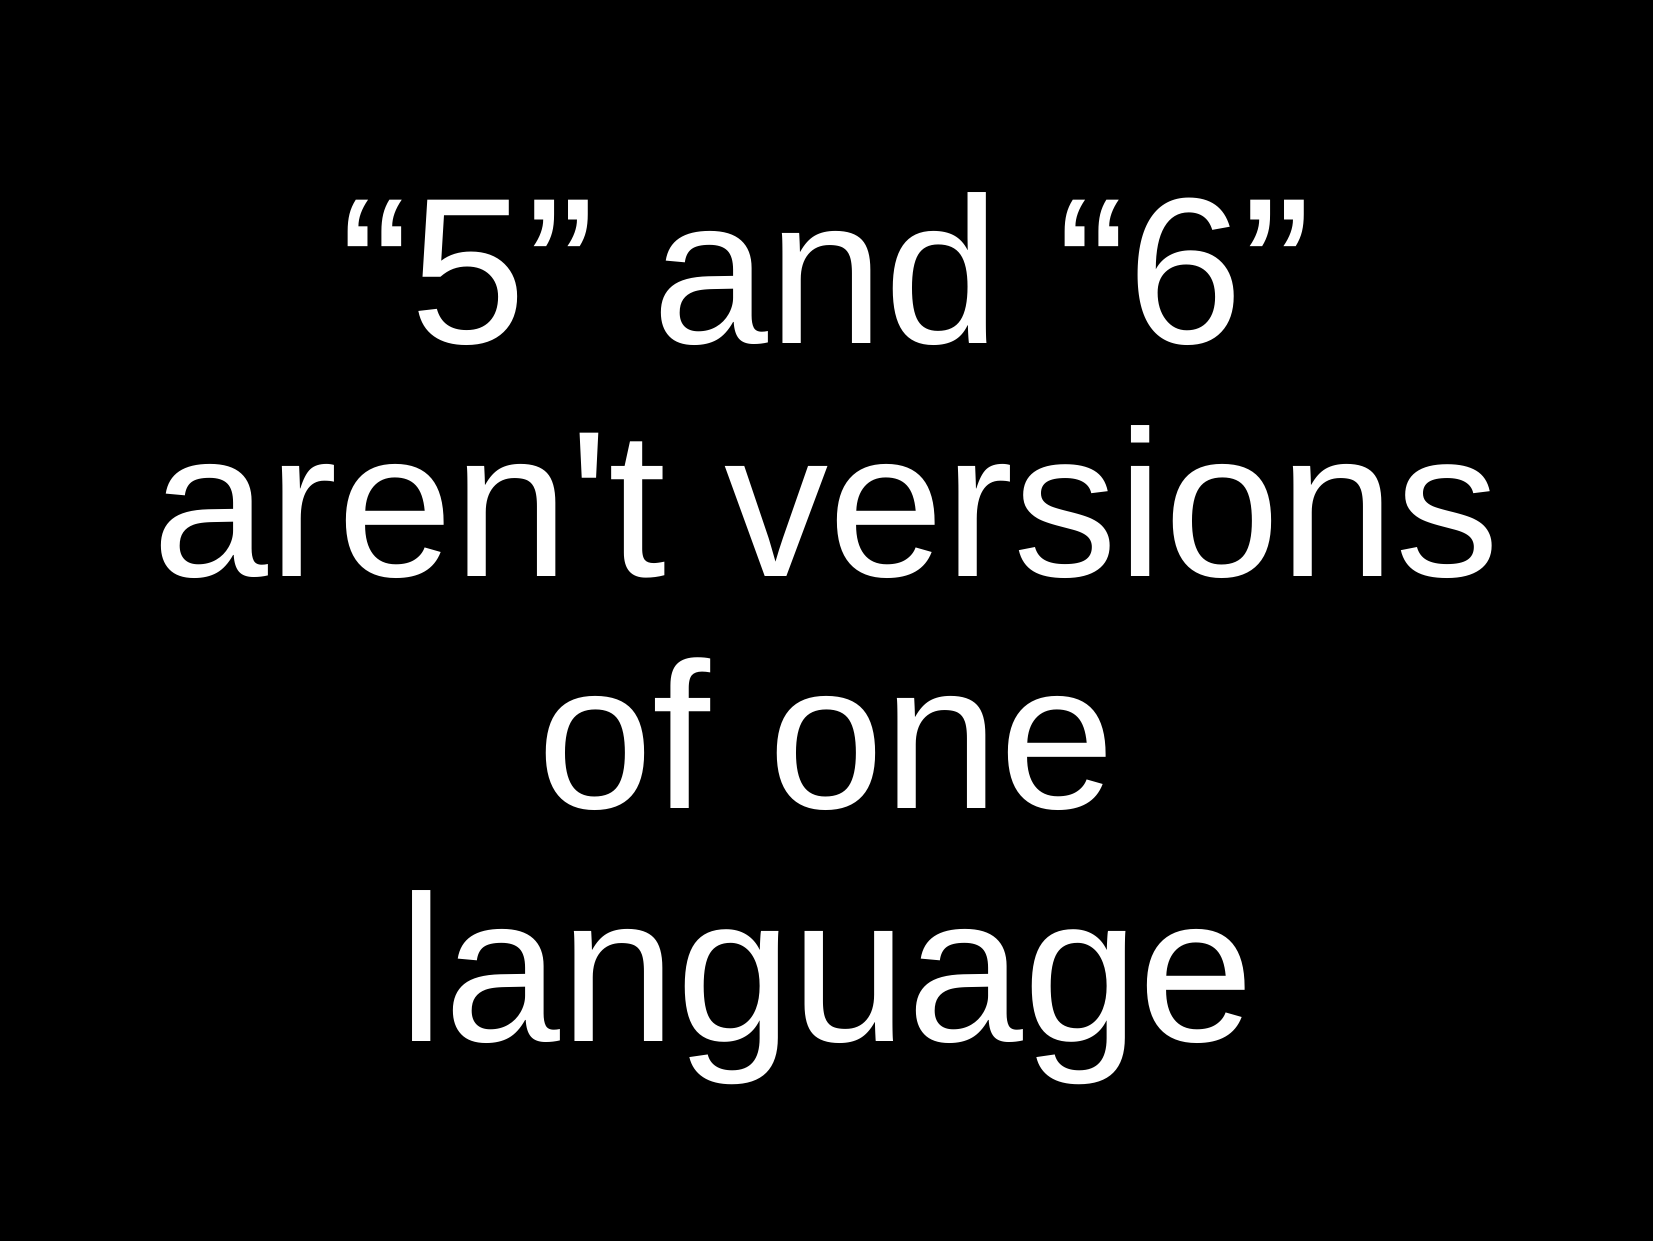

# “5” and “6” aren't versions of one language